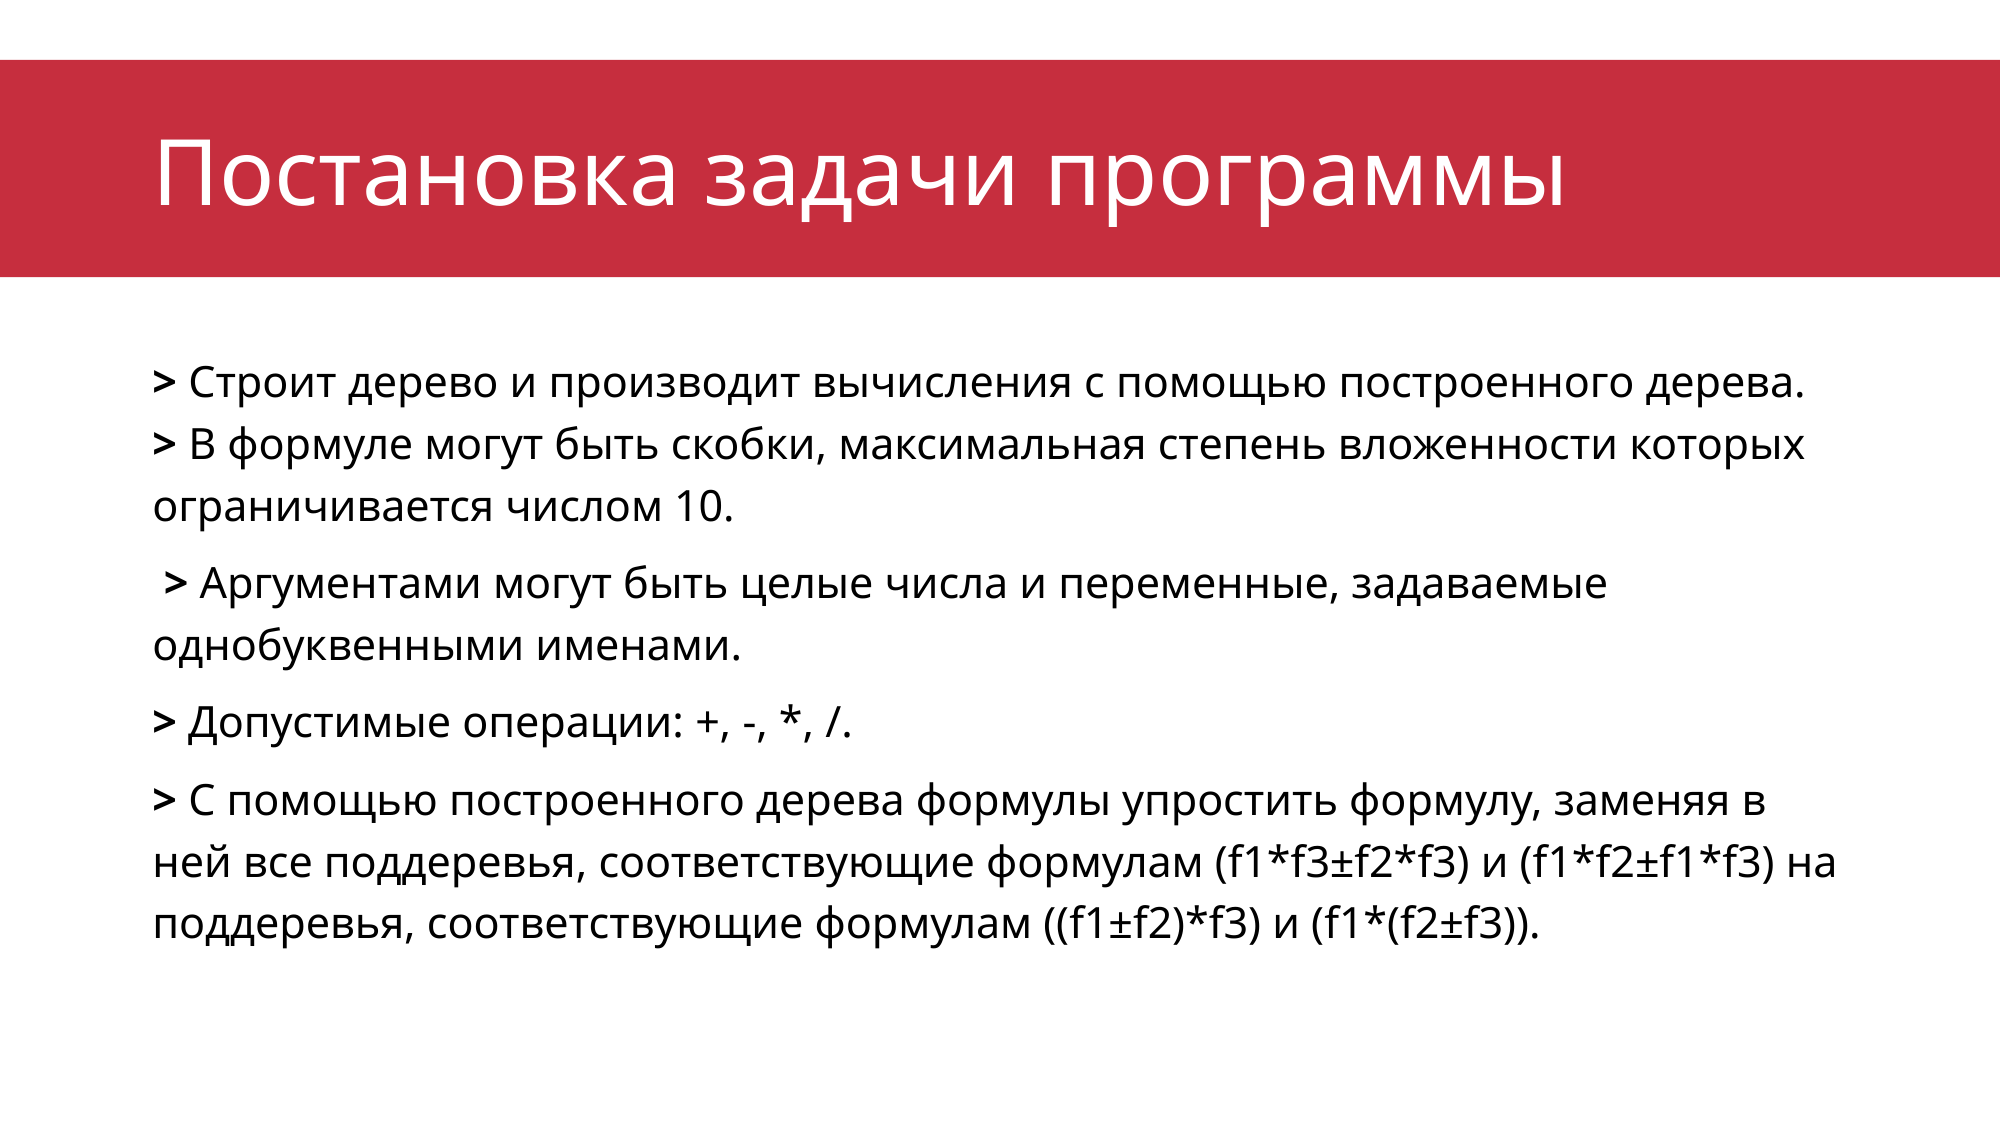

# Постановка задачи программы
> Строит дерево и производит вычисления с помощью построенного дерева.
> В формуле могут быть скобки, максимальная степень вложенности которых ограничивается числом 10.
 > Аргументами могут быть целые числа и переменные, задаваемые однобуквенными именами.
> Допустимые операции: +, -, *, /.
> С помощью построенного дерева формулы упростить формулу, заменяя в ней все поддеревья, соответствующие формулам (f1*f3±f2*f3) и (f1*f2±f1*f3) на поддеревья, соответствующие формулам ((f1±f2)*f3) и (f1*(f2±f3)).